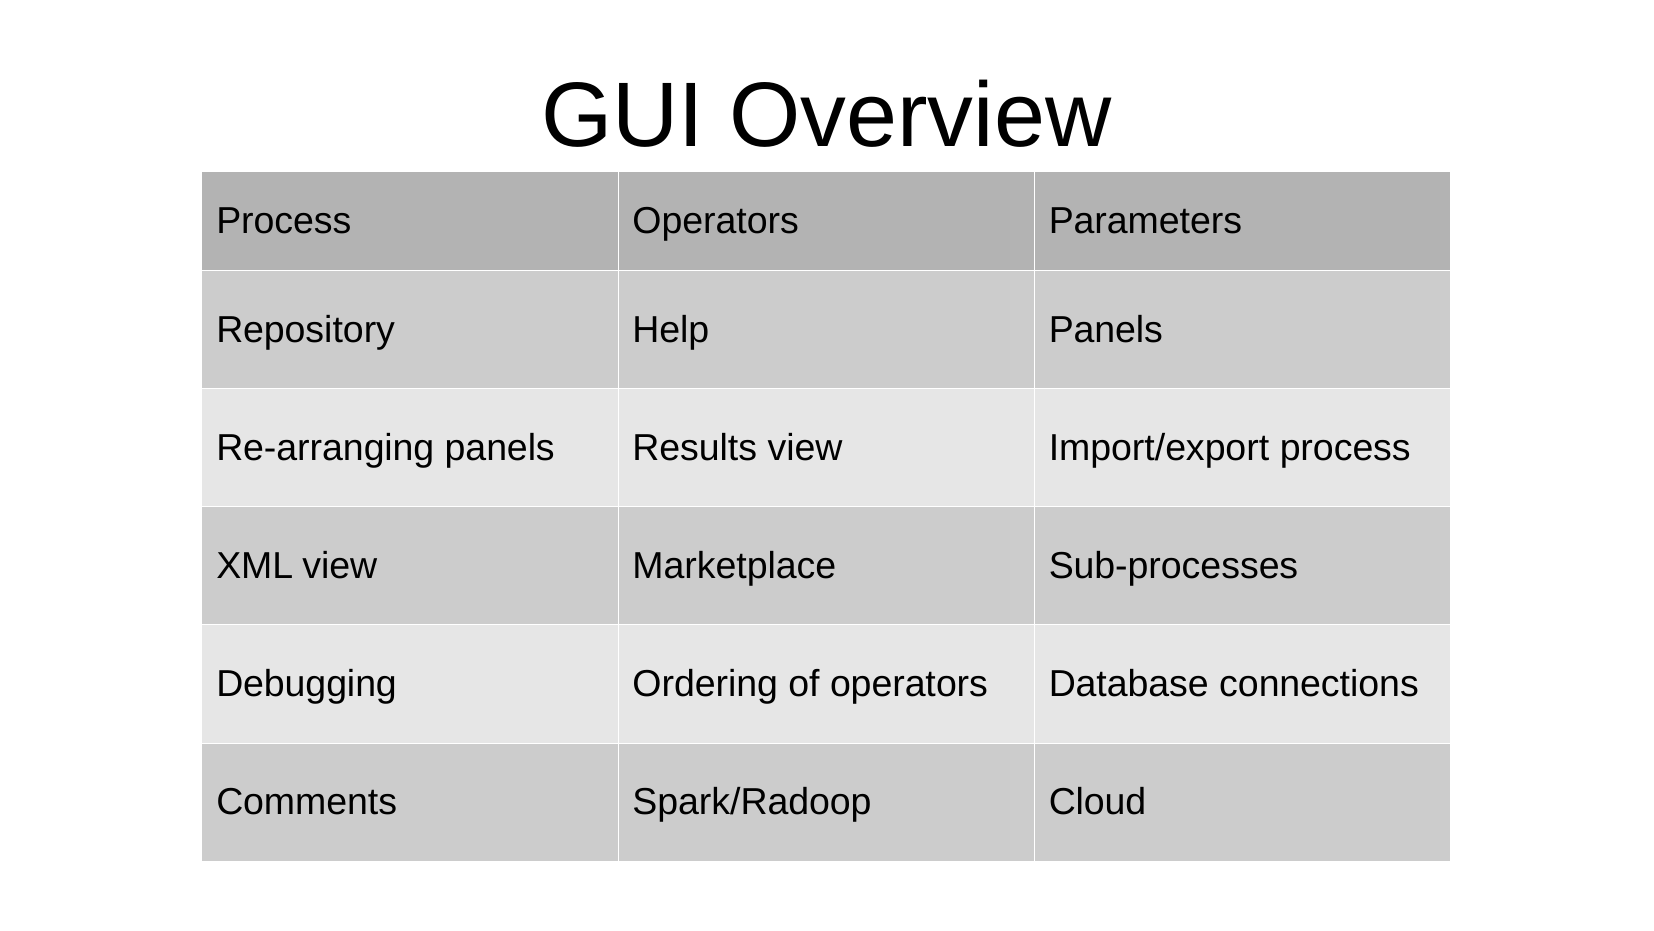

# GUI Overview
| Process | Operators | Parameters |
| --- | --- | --- |
| Repository | Help | Panels |
| Re-arranging panels | Results view | Import/export process |
| XML view | Marketplace | Sub-processes |
| Debugging | Ordering of operators | Database connections |
| Comments | Spark/Radoop | Cloud |